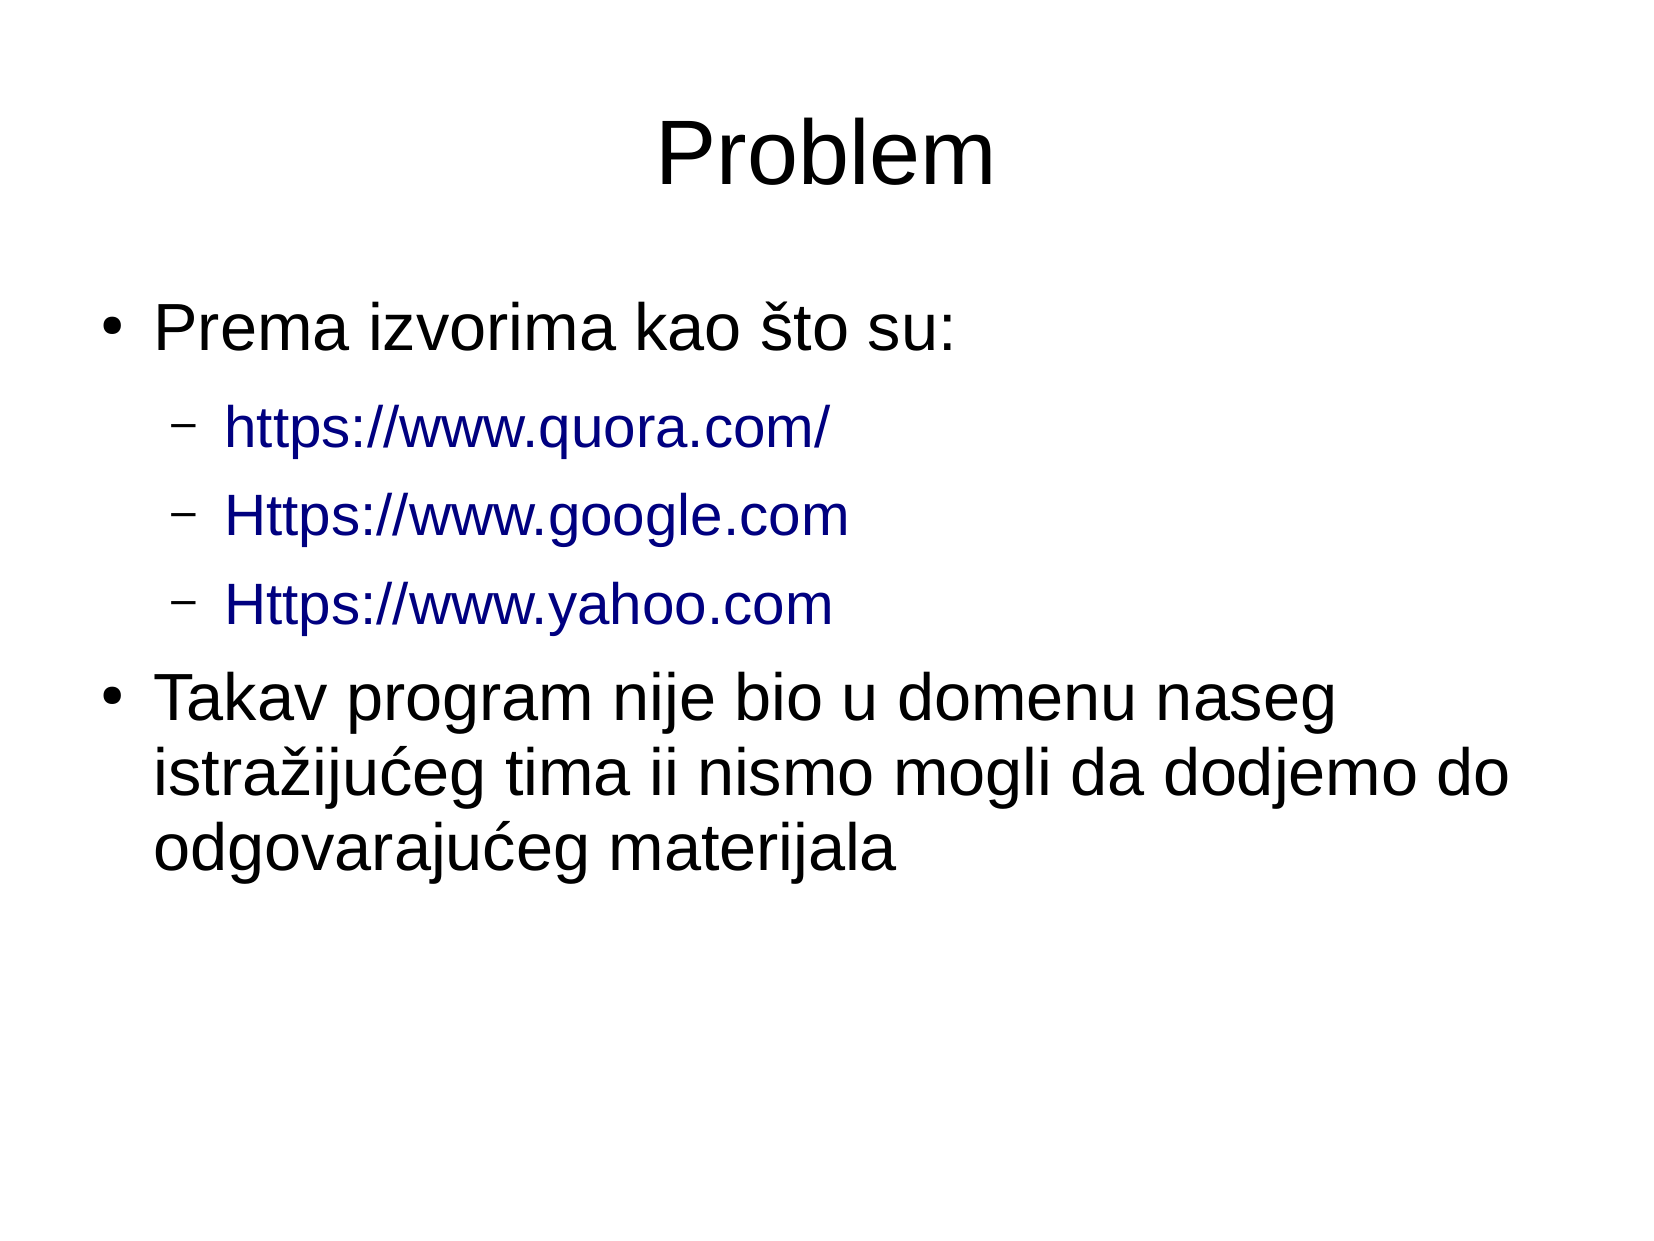

# Problem
Prema izvorima kao što su:
https://www.quora.com/
Https://www.google.com
Https://www.yahoo.com
Takav program nije bio u domenu naseg istražijućeg tima ii nismo mogli da dodjemo do odgovarajućeg materijala